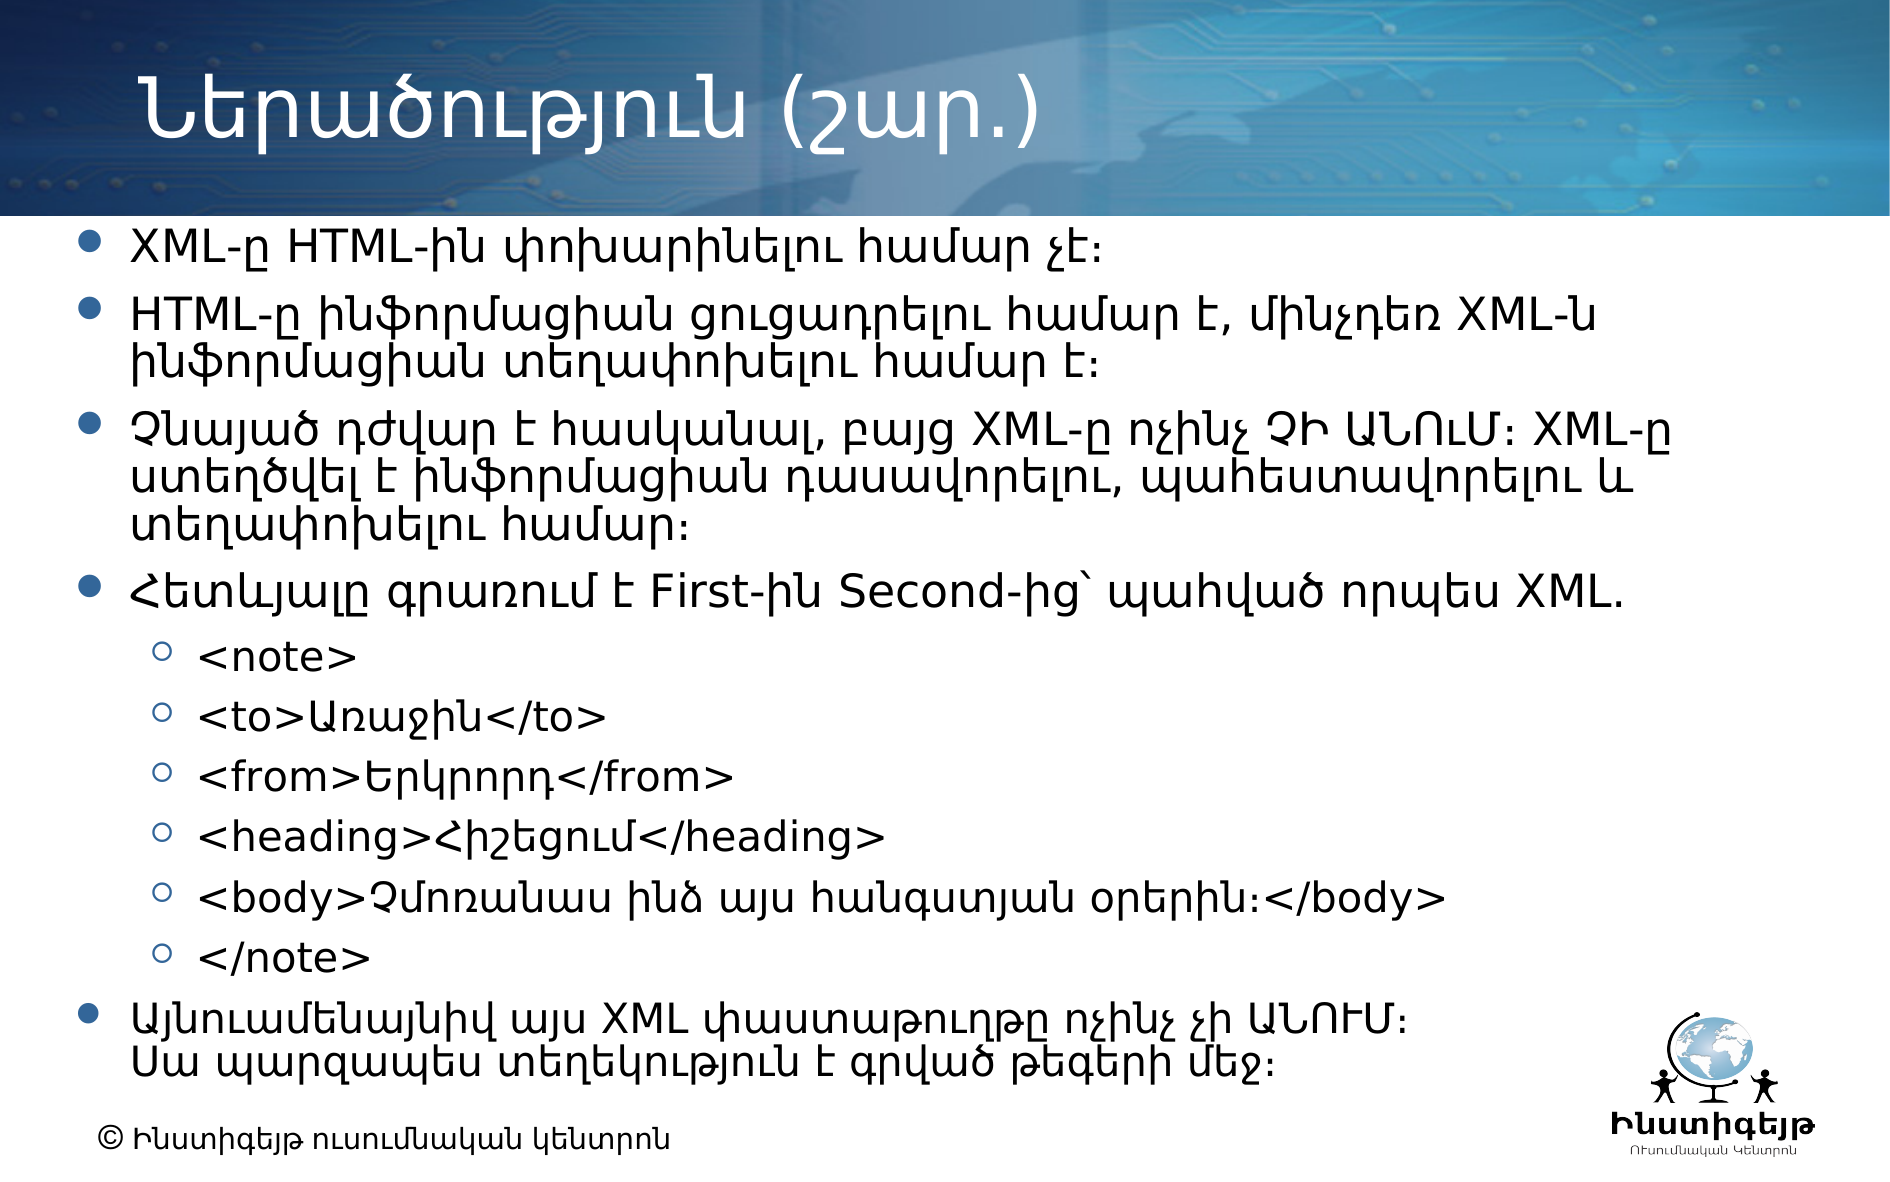

Ներածություն (շար.)
# XML-ը HTML-ին փոխարինելու համար չէ։
HTML-ը ինֆորմացիան ցուցադրելու համար է, մինչդեռ XML-ն ինֆորմացիան տեղափոխելու համար է։
Չնայած դժվար է հասկանալ, բայց XML-ը ոչինչ ՉԻ ԱՆՈւՄ։ XML-ը ստեղծվել է ինֆորմացիան դասավորելու, պահեստավորելու և տեղափոխելու համար։
Հետևյալը գրառում է First-ին Second-ից՝ պահված որպես XML․
<note>
<to>Առաջին</to>
<from>Երկրորդ</from>
<heading>Հիշեցում</heading>
<body>Չմոռանաս ինձ այս հանգստյան օրերին։</body>
</note>
Այնուամենայնիվ այս XML փաստաթուղթը ոչինչ չի ԱՆՈՒՄ։
Սա պարզապես տեղեկություն է գրված թեգերի մեջ։